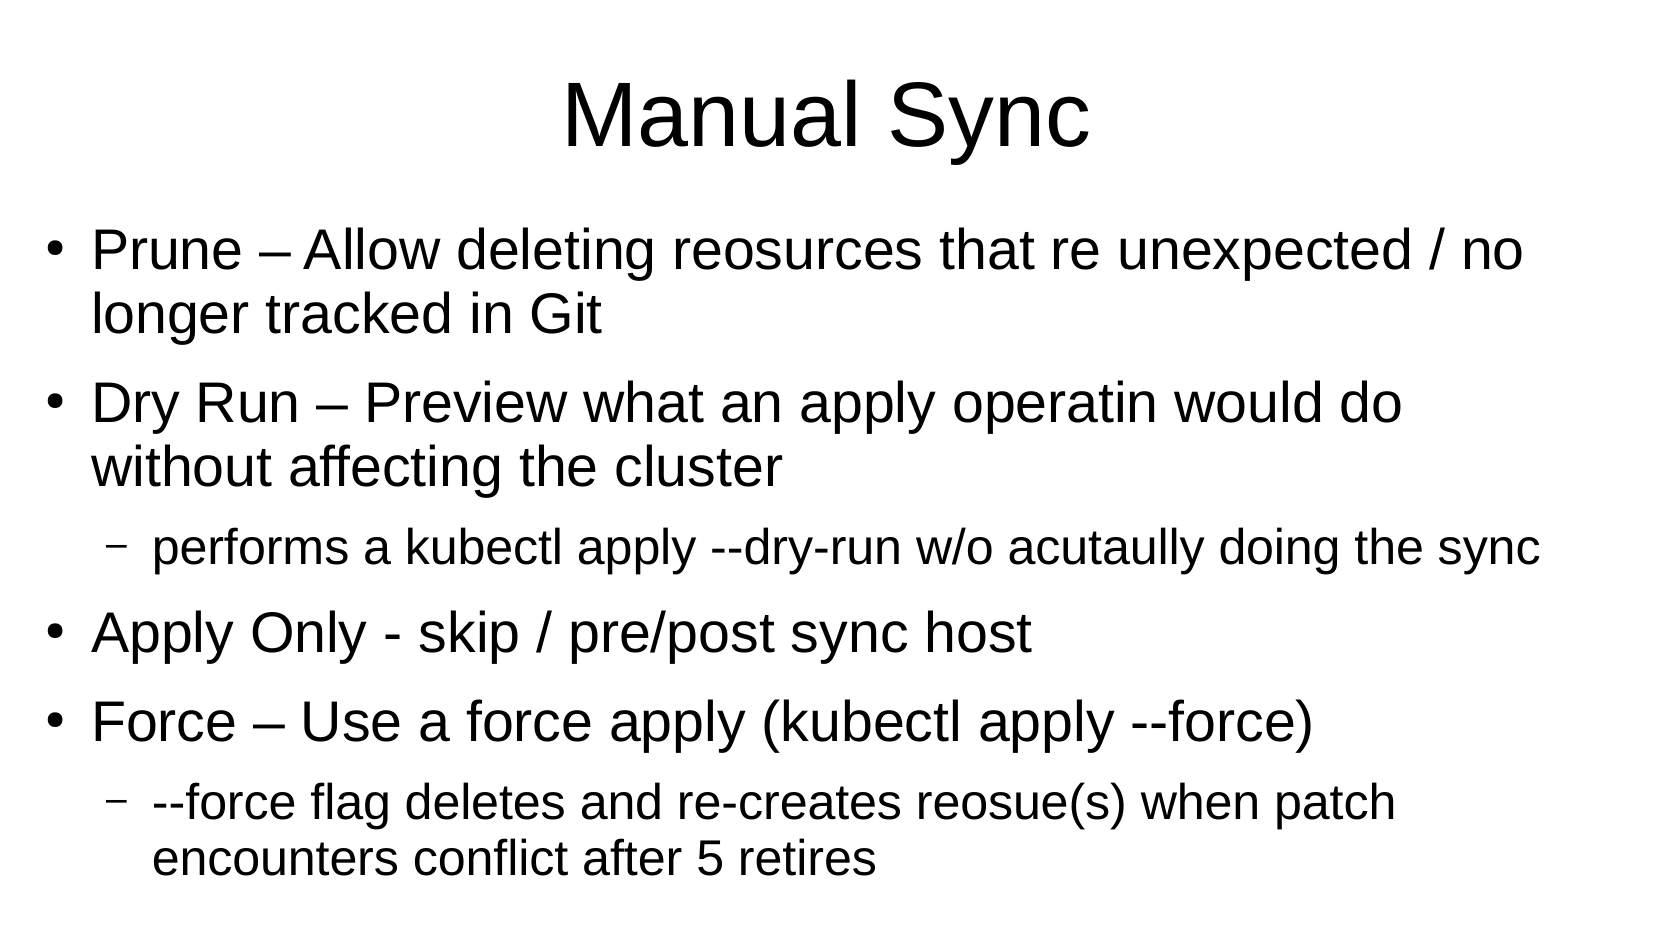

# Manual Sync
Prune – Allow deleting reosurces that re unexpected / no longer tracked in Git
Dry Run – Preview what an apply operatin would do without affecting the cluster
performs a kubectl apply --dry-run w/o acutaully doing the sync
Apply Only - skip / pre/post sync host
Force – Use a force apply (kubectl apply --force)
--force flag deletes and re-creates reosue(s) when patch encounters conflict after 5 retires